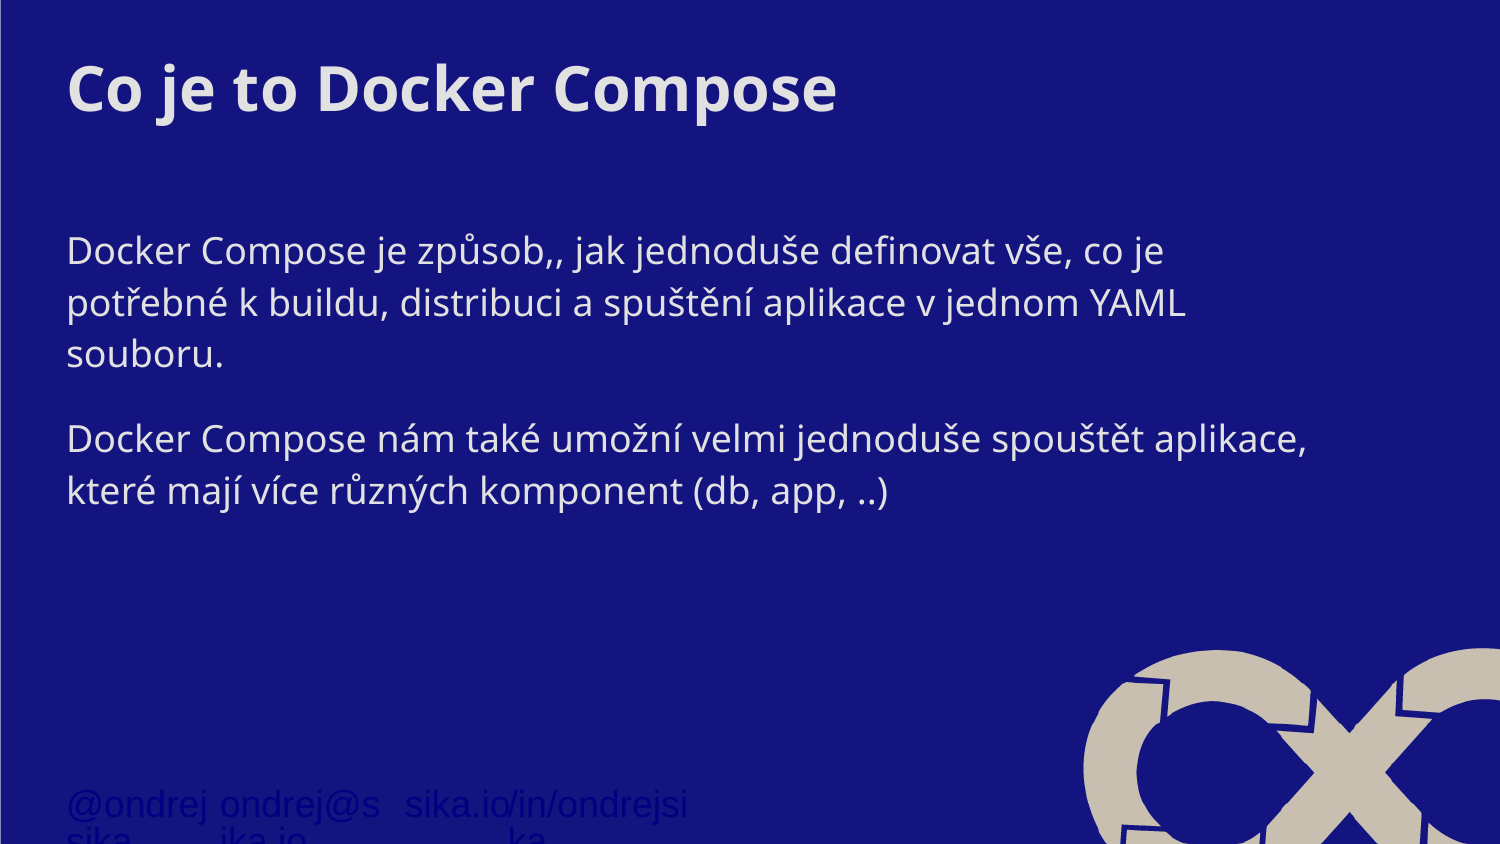

# Co je to Docker Compose
Docker Compose je způsob,, jak jednoduše definovat vše, co je potřebné k buildu, distribuci a spuštění aplikace v jednom YAML souboru.
Docker Compose nám také umožní velmi jednoduše spouštět aplikace, které mají více různých komponent (db, app, ..)